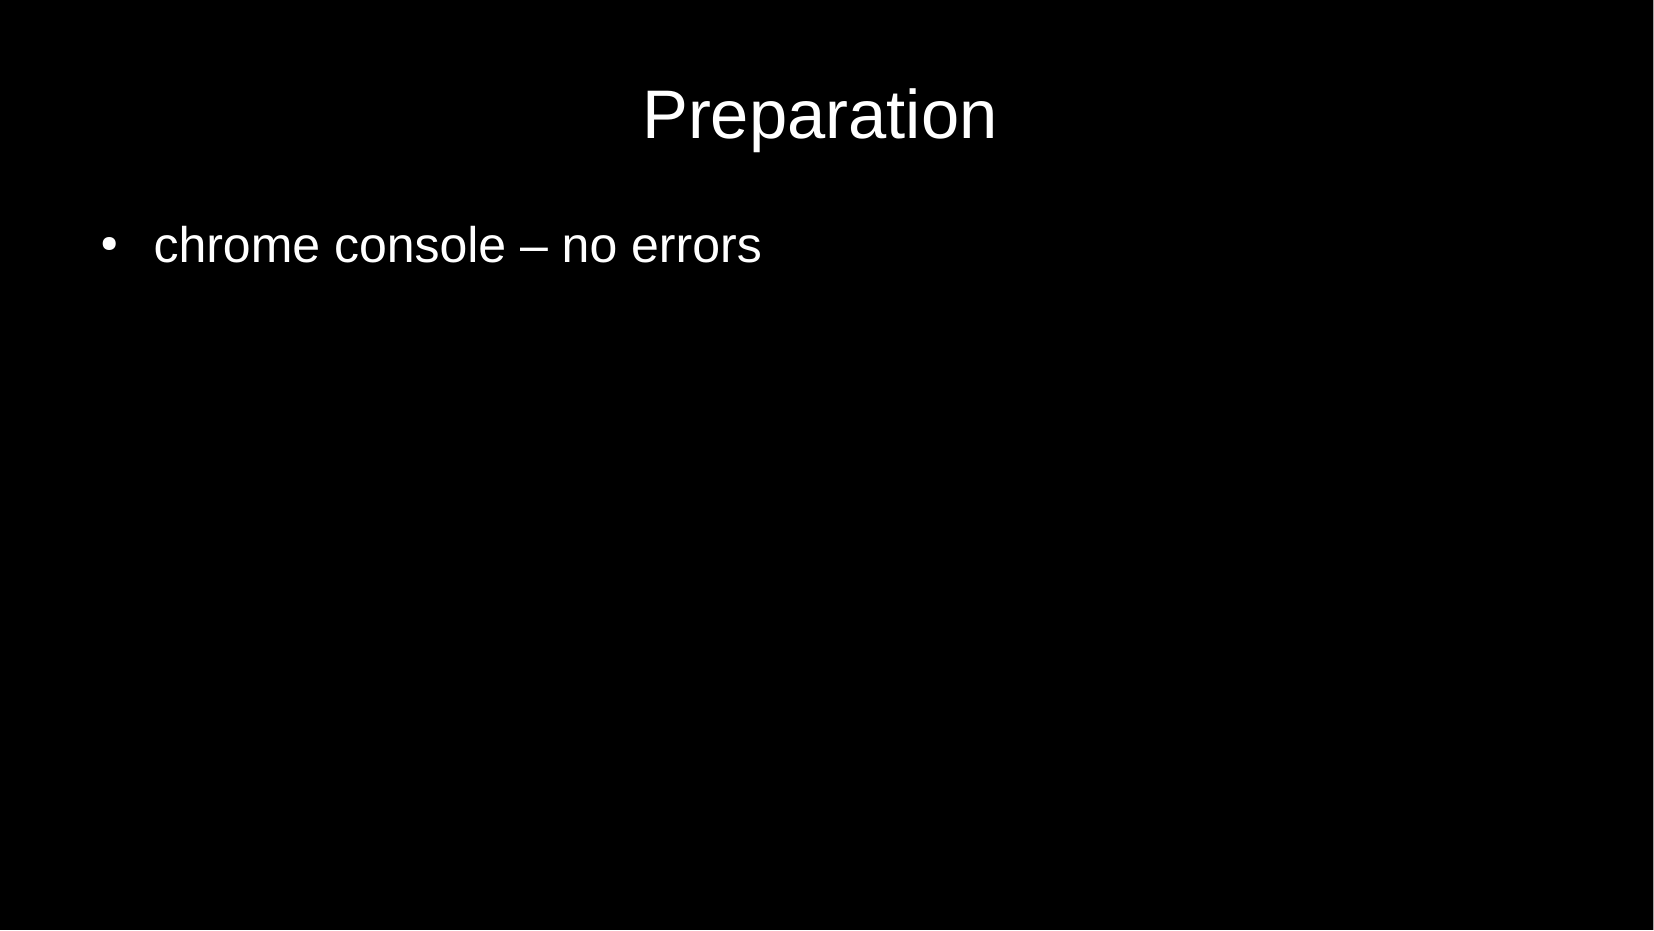

# Preparation
chrome console – no errors